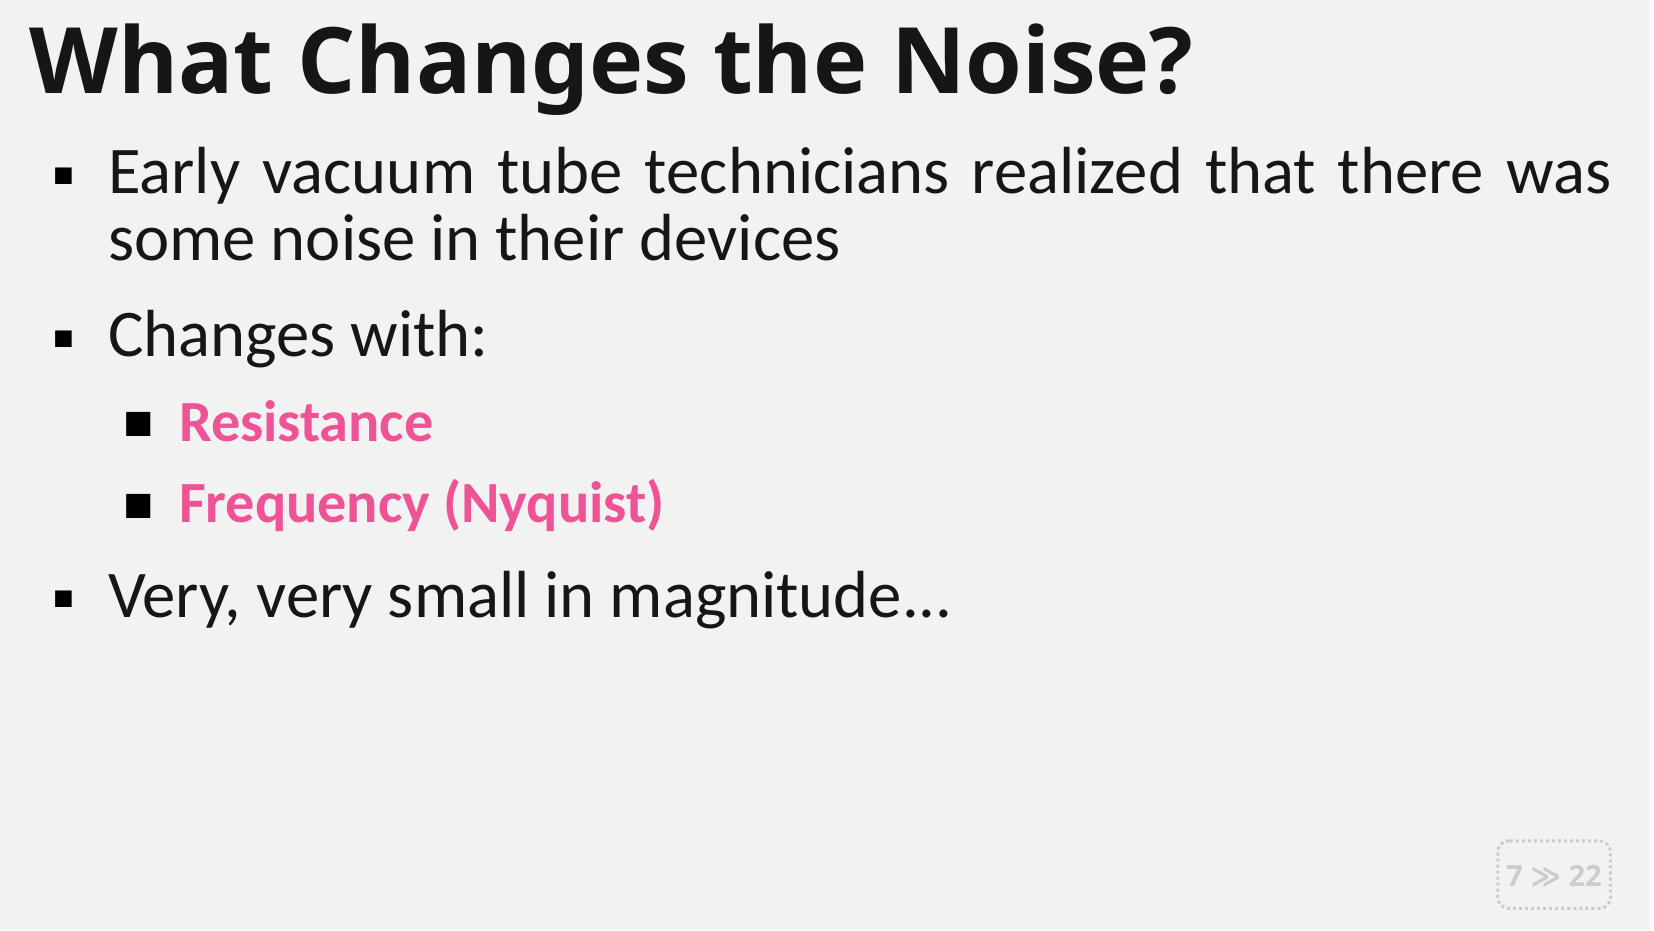

# What Changes the Noise?
Early vacuum tube technicians realized that there was some noise in their devices
Changes with:
Resistance
Frequency (Nyquist)
Very, very small in magnitude...